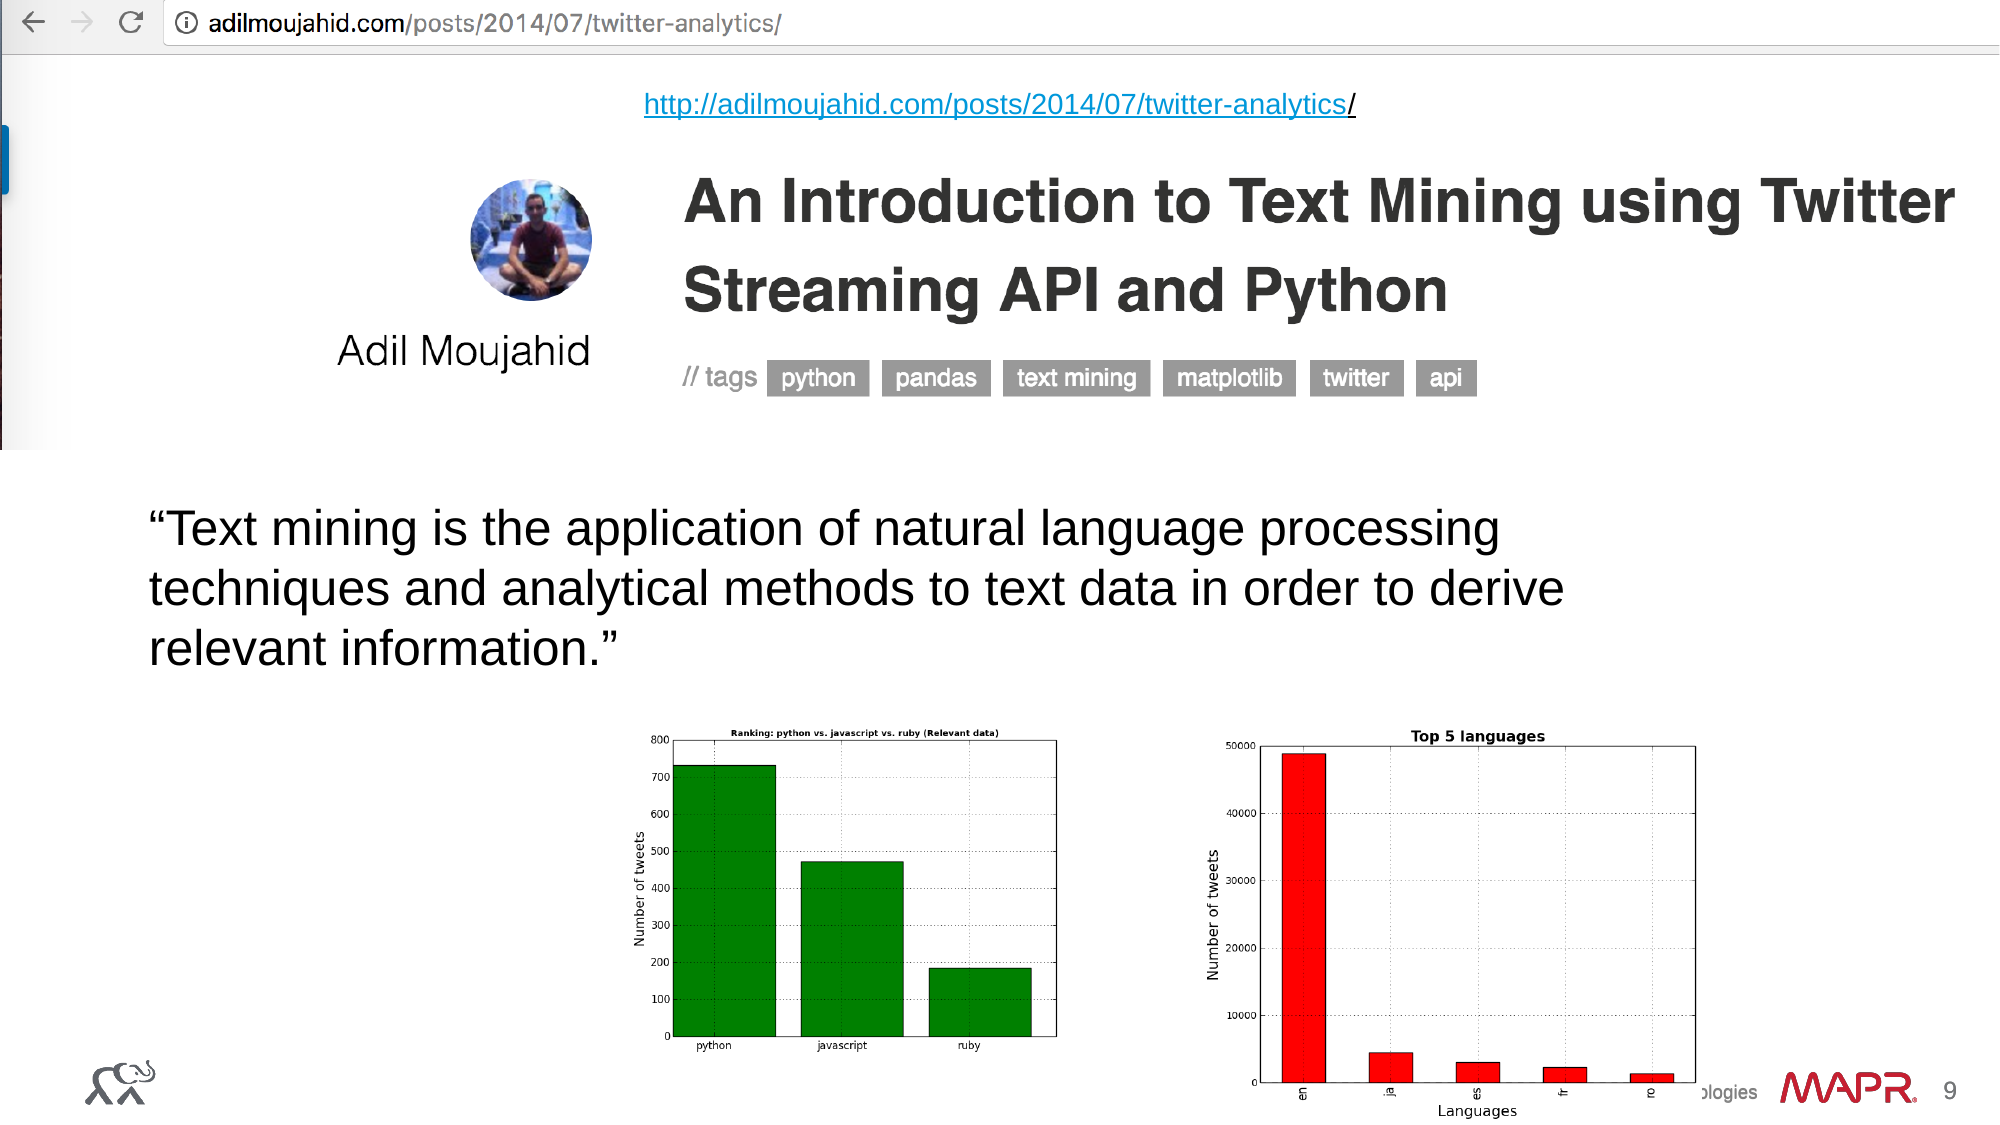

http://adilmoujahid.com/posts/2014/07/twitter-analytics/
“Text mining is the application of natural language processing techniques and analytical methods to text data in order to derive relevant information.”